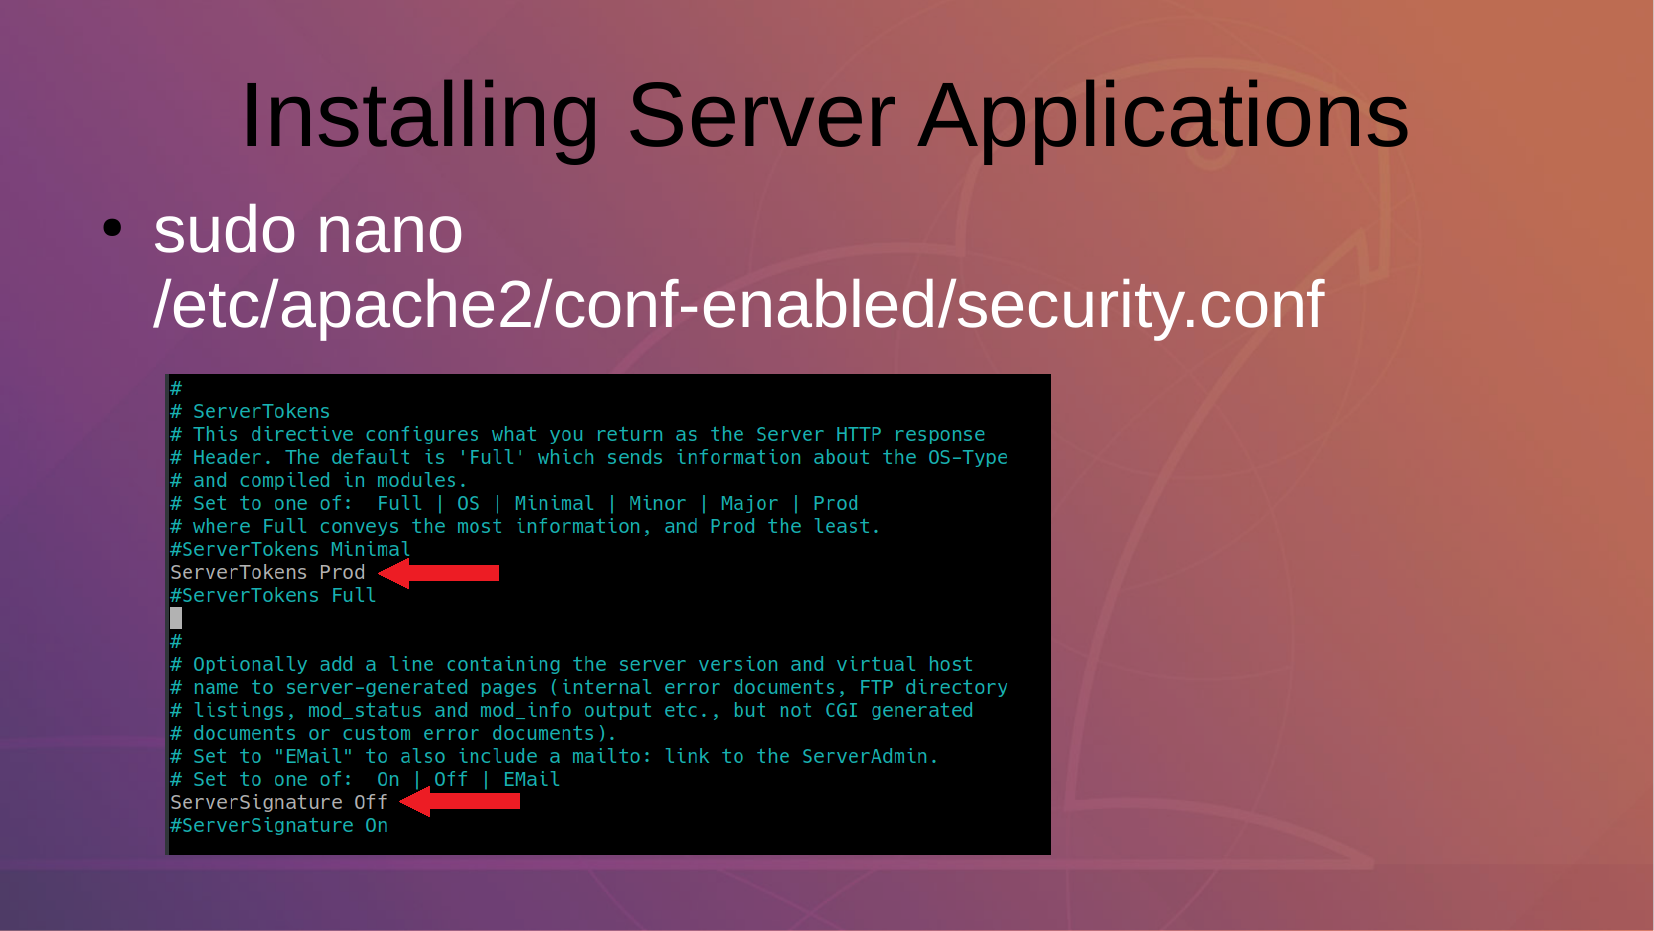

# Installing Server Applications
sudo nano /etc/apache2/conf-enabled/security.conf